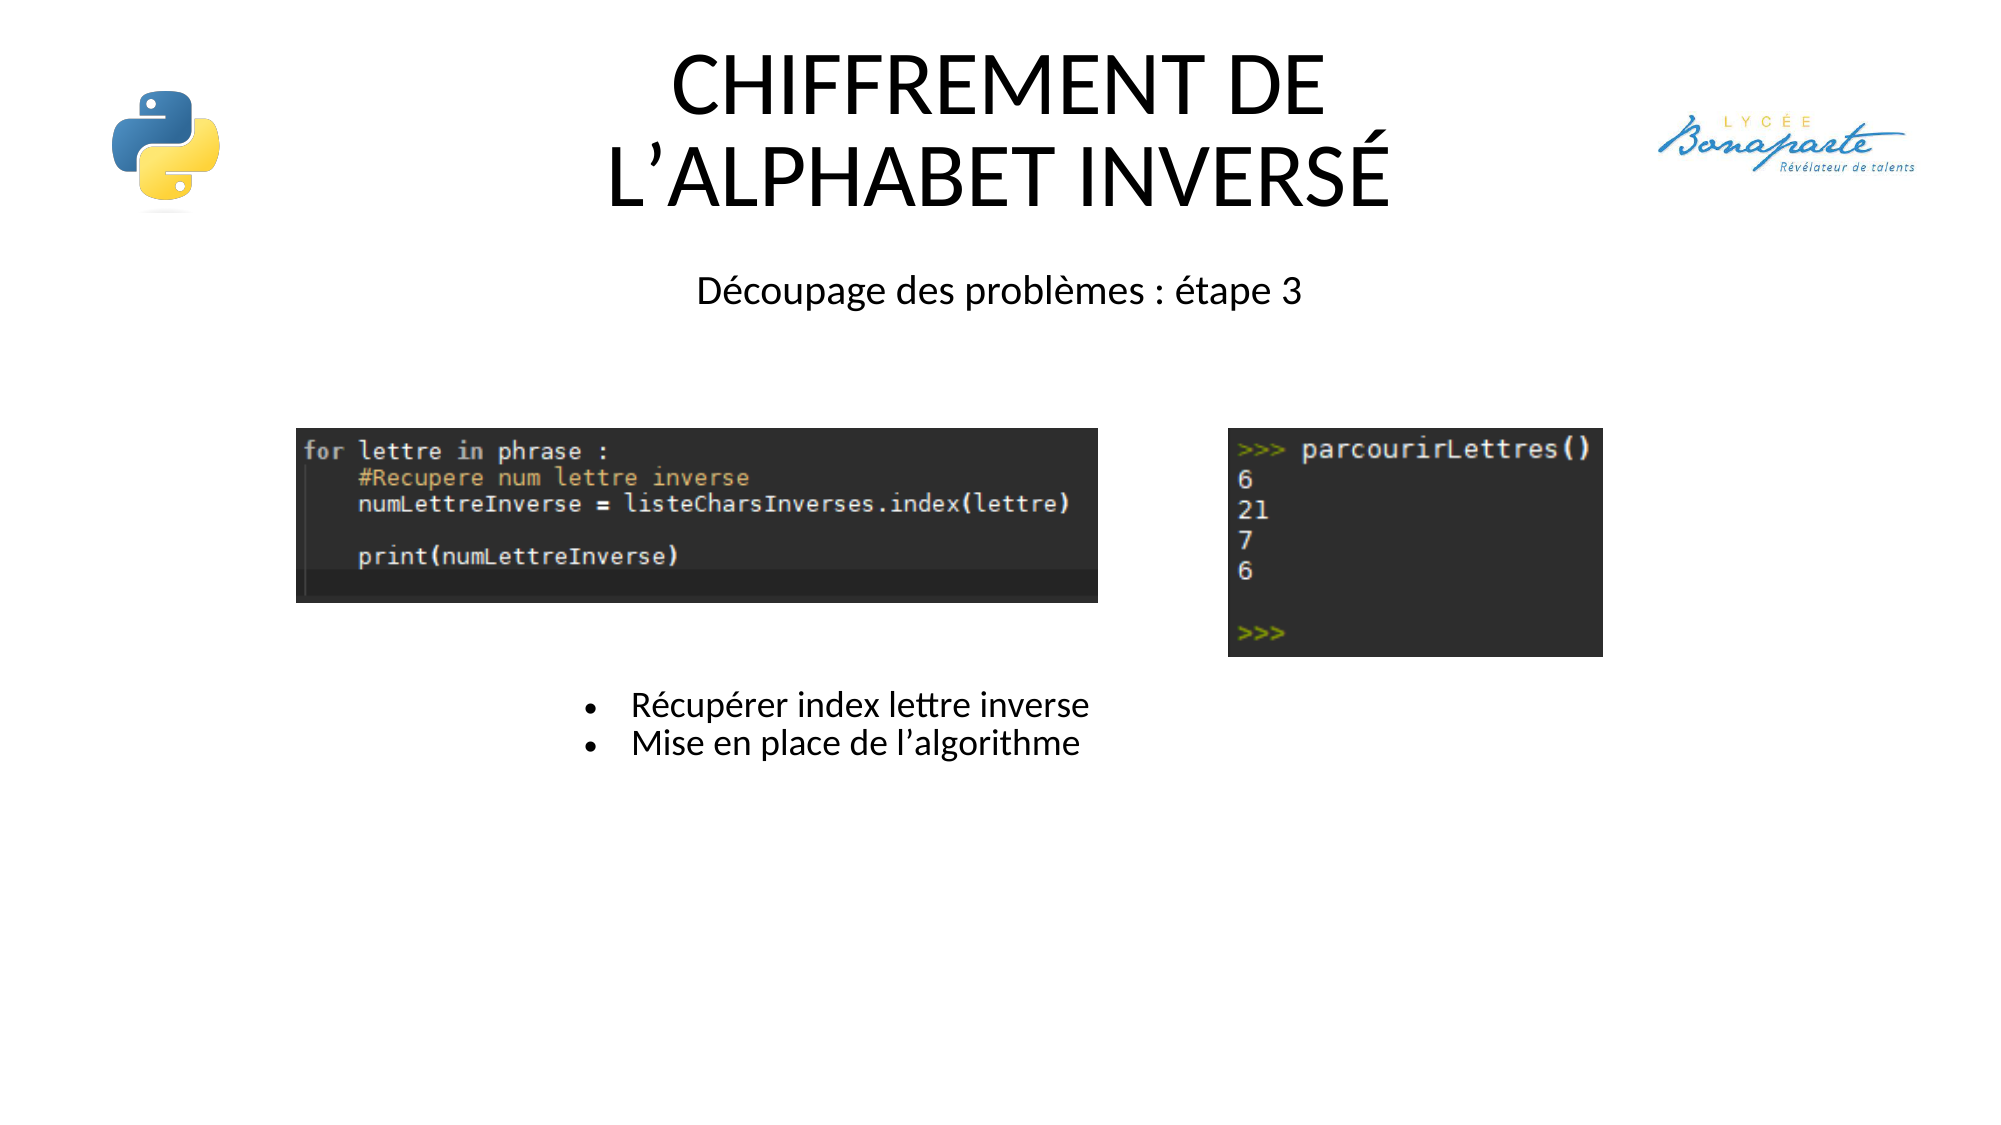

CHIFFREMENT DE L’ALPHABET INVERSÉ
Découpage des problèmes : étape 3
Récupérer index lettre inverse
Mise en place de l’algorithme